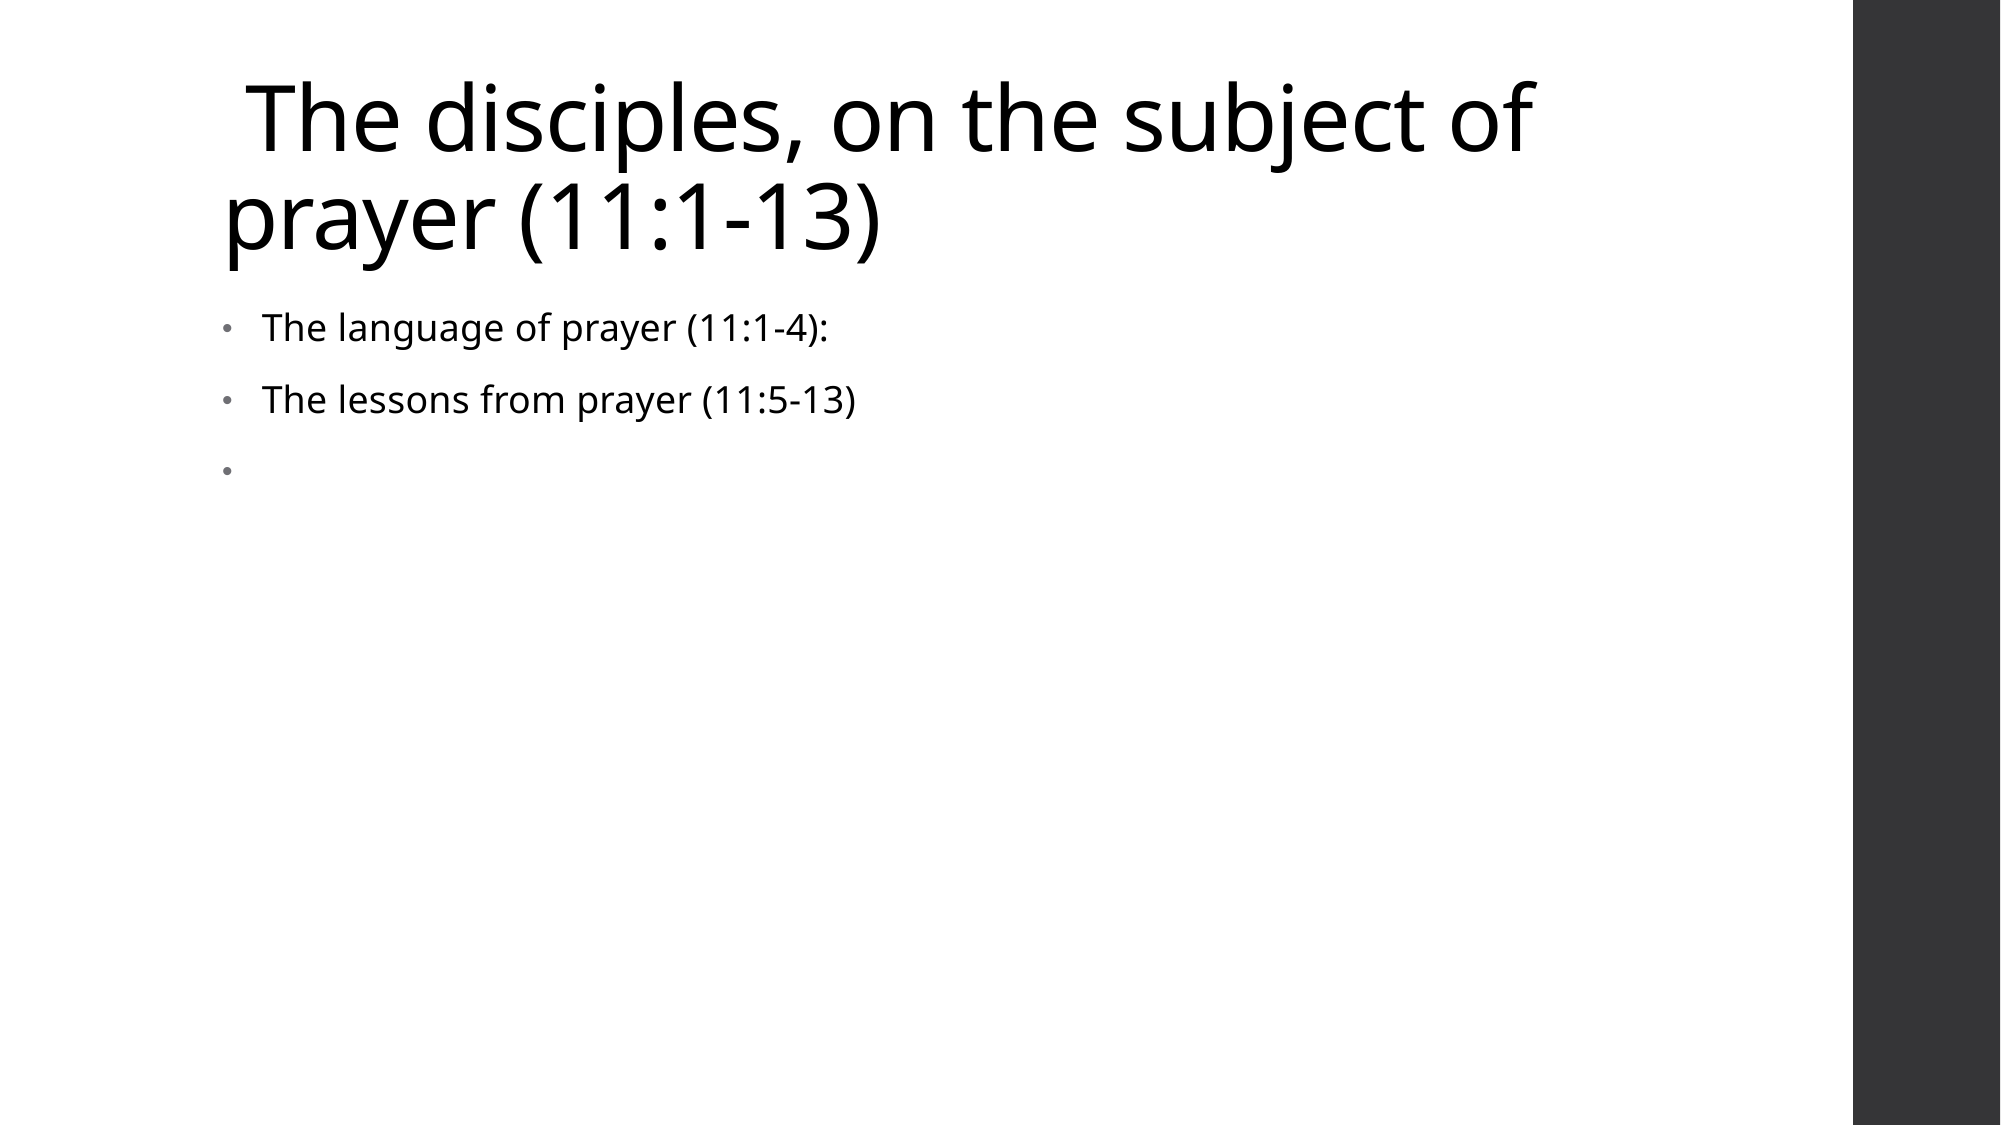

# The disciples, on the subject of prayer (11:1-13)
 The language of prayer (11:1-4):
 The lessons from prayer (11:5-13)